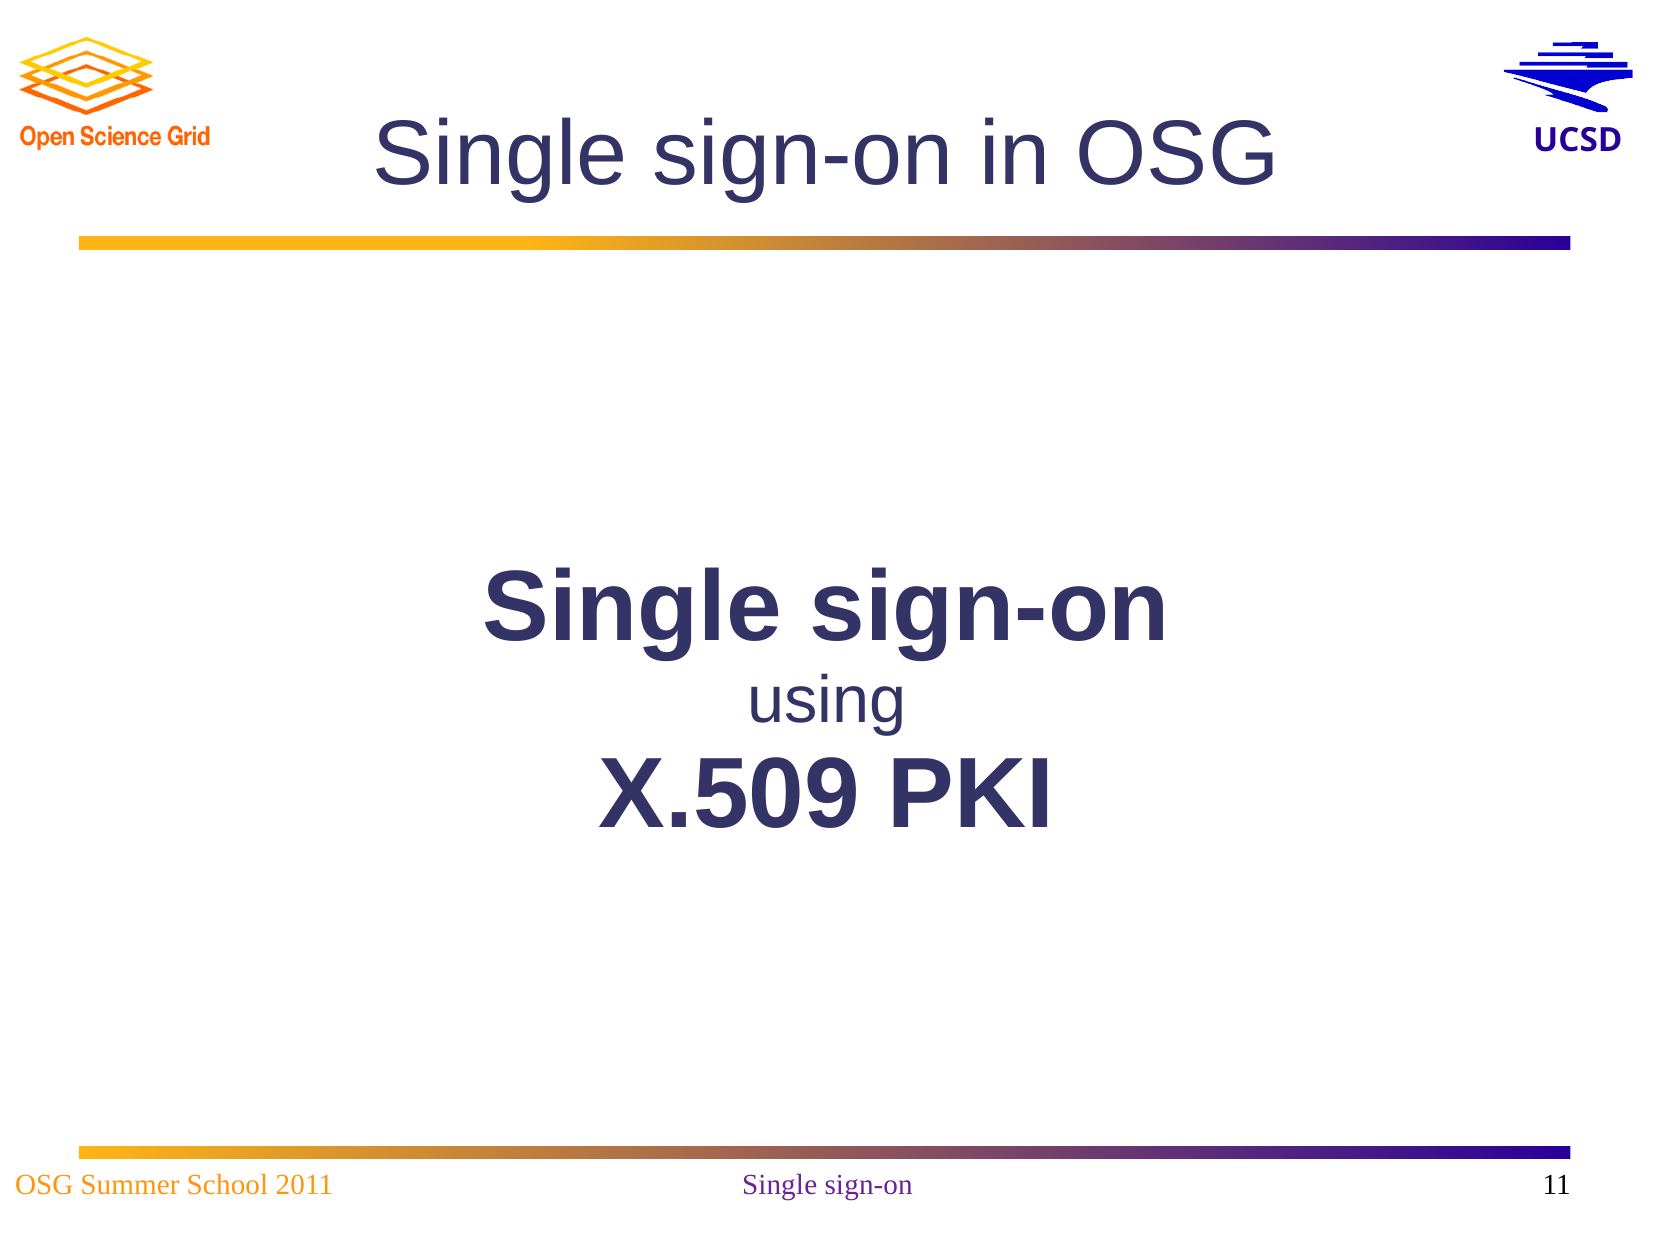

# Single sign-on in OSG
Single sign-on
using
X.509 PKI
OSG Summer School 2011
Single sign-on
11